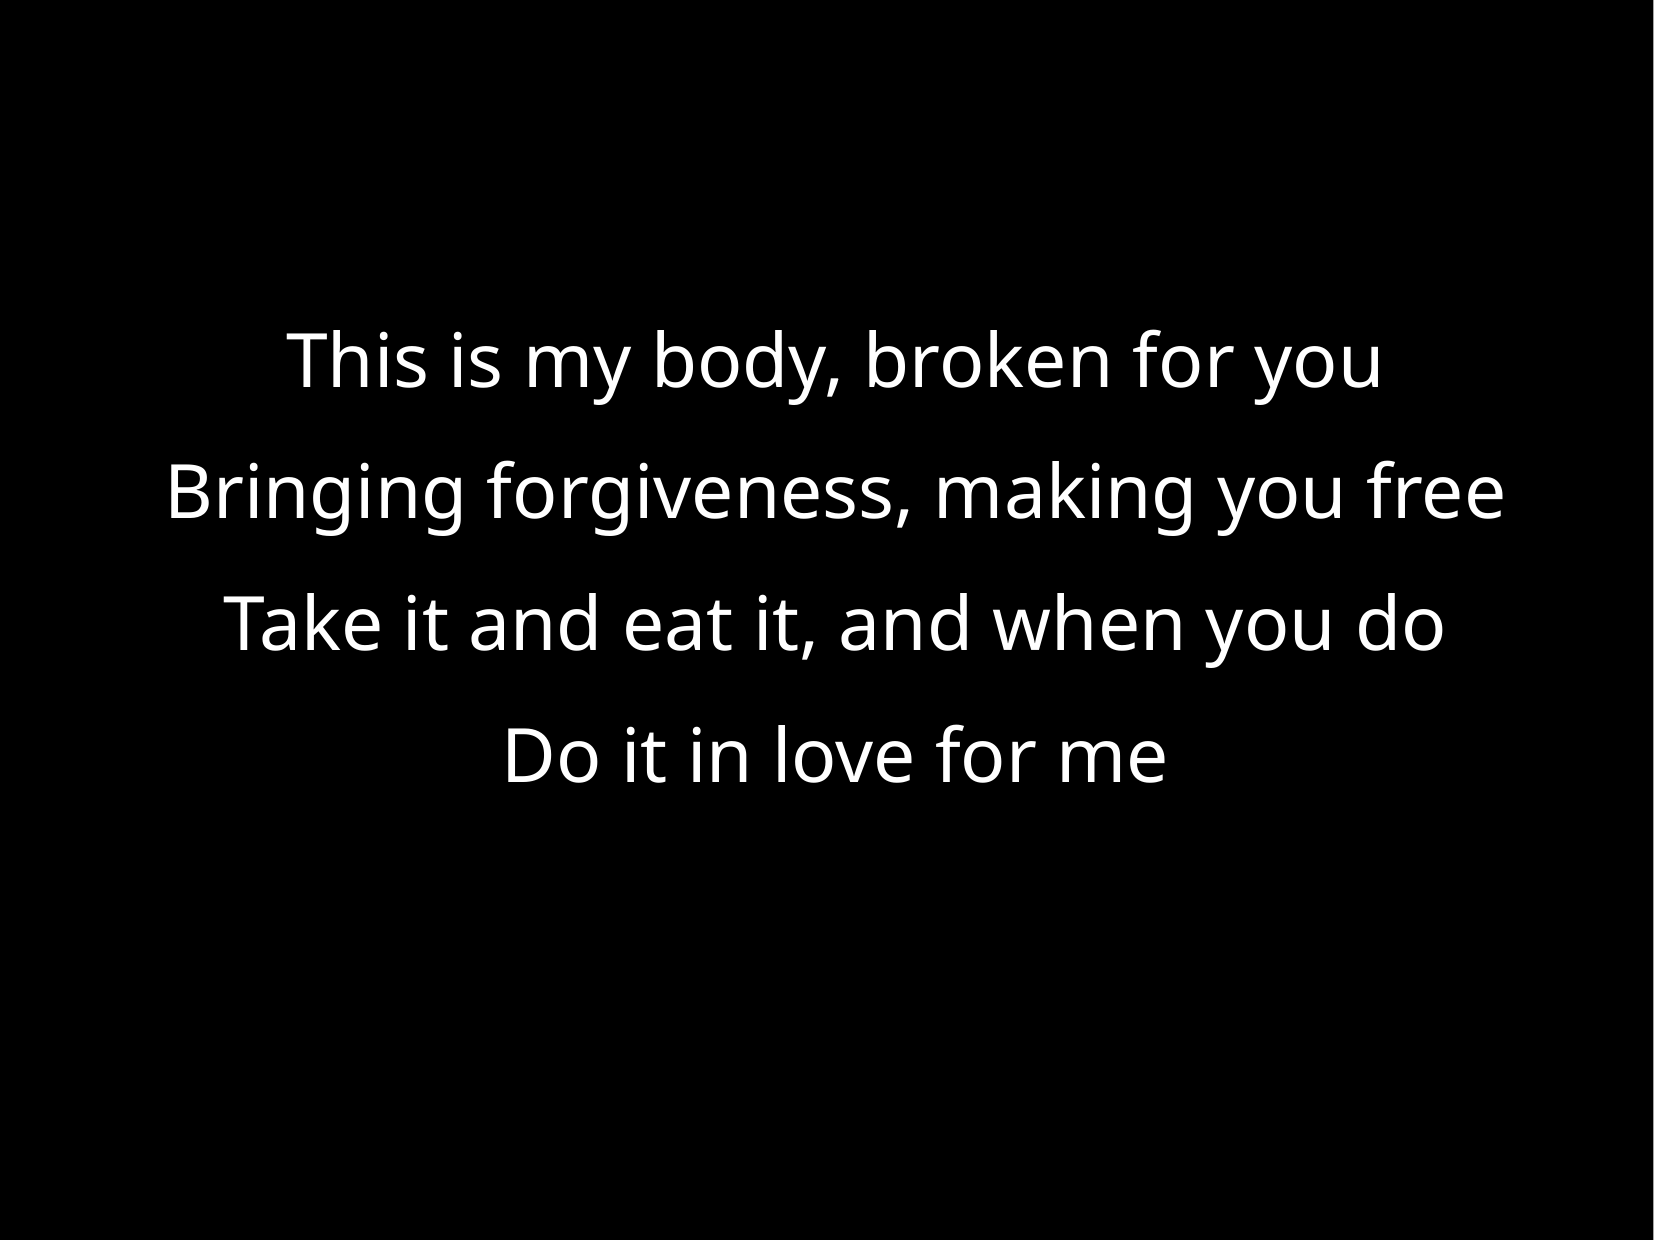

#
This is my body, broken for you
Bringing forgiveness, making you free
Take it and eat it, and when you do
Do it in love for me